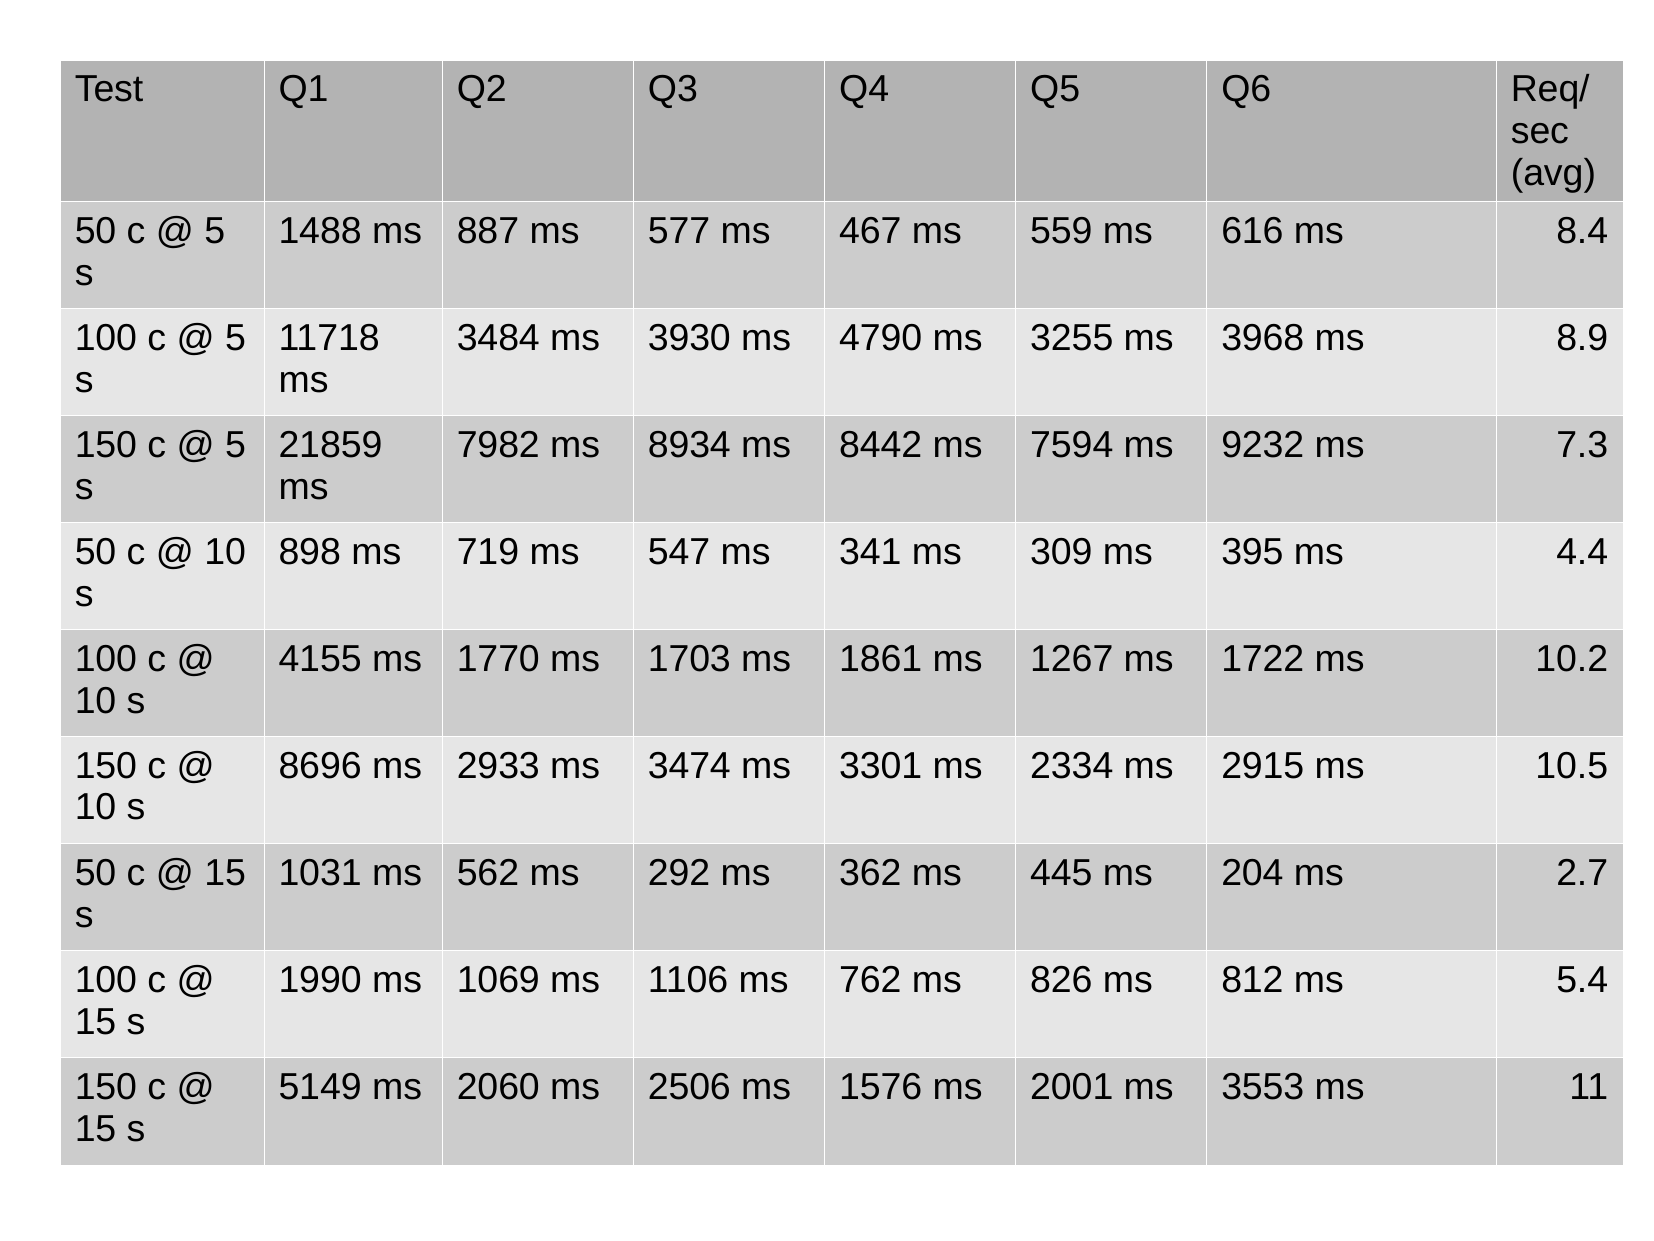

# Results
| Test | Q1 | Q2 | Q3 | Q4 | Q5 | Q6 | Req/sec (avg) |
| --- | --- | --- | --- | --- | --- | --- | --- |
| 50 c @ 5 s | 1488 ms | 887 ms | 577 ms | 467 ms | 559 ms | 616 ms | 8.4 |
| 100 c @ 5 s | 11718 ms | 3484 ms | 3930 ms | 4790 ms | 3255 ms | 3968 ms | 8.9 |
| 150 c @ 5 s | 21859 ms | 7982 ms | 8934 ms | 8442 ms | 7594 ms | 9232 ms | 7.3 |
| 50 c @ 10 s | 898 ms | 719 ms | 547 ms | 341 ms | 309 ms | 395 ms | 4.4 |
| 100 c @ 10 s | 4155 ms | 1770 ms | 1703 ms | 1861 ms | 1267 ms | 1722 ms | 10.2 |
| 150 c @ 10 s | 8696 ms | 2933 ms | 3474 ms | 3301 ms | 2334 ms | 2915 ms | 10.5 |
| 50 c @ 15 s | 1031 ms | 562 ms | 292 ms | 362 ms | 445 ms | 204 ms | 2.7 |
| 100 c @ 15 s | 1990 ms | 1069 ms | 1106 ms | 762 ms | 826 ms | 812 ms | 5.4 |
| 150 c @ 15 s | 5149 ms | 2060 ms | 2506 ms | 1576 ms | 2001 ms | 3553 ms | 11 |